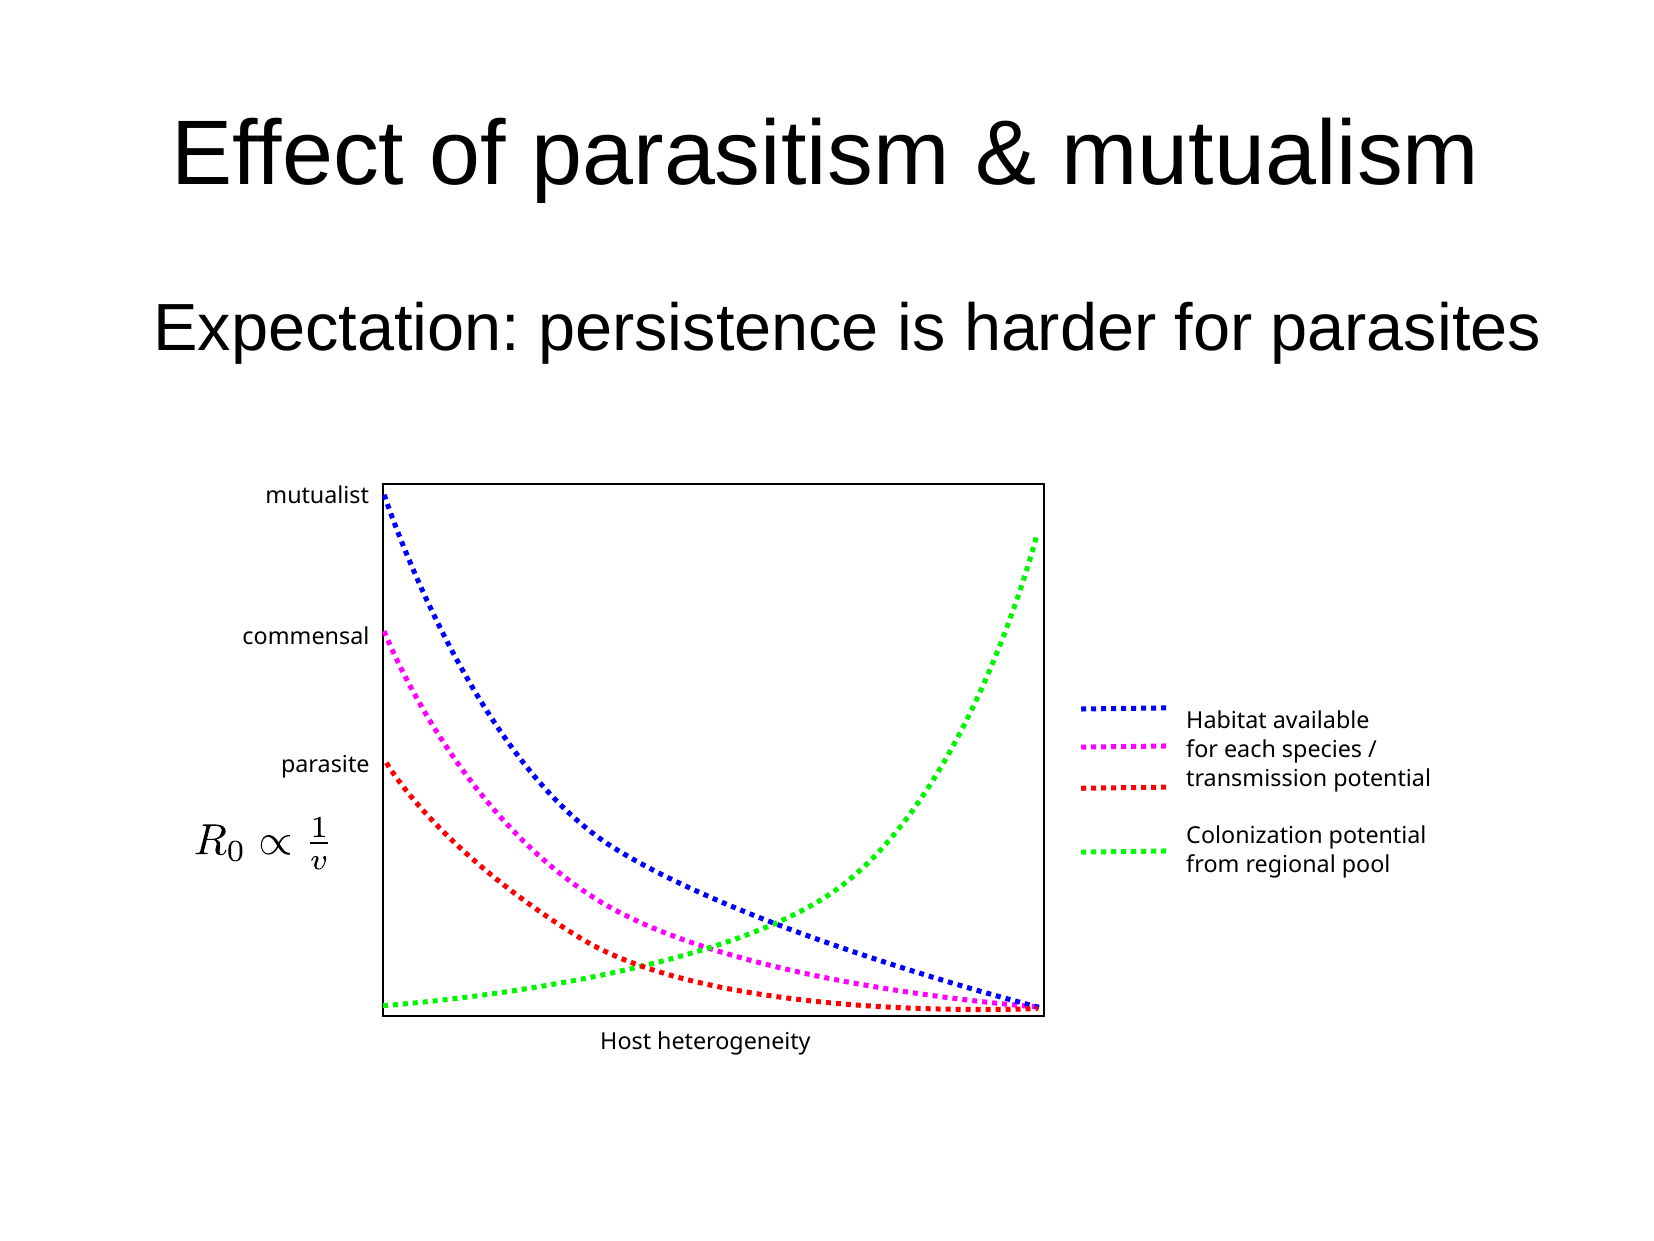

# Effect of parasitism & mutualism
Expectation: persistence is harder for parasites